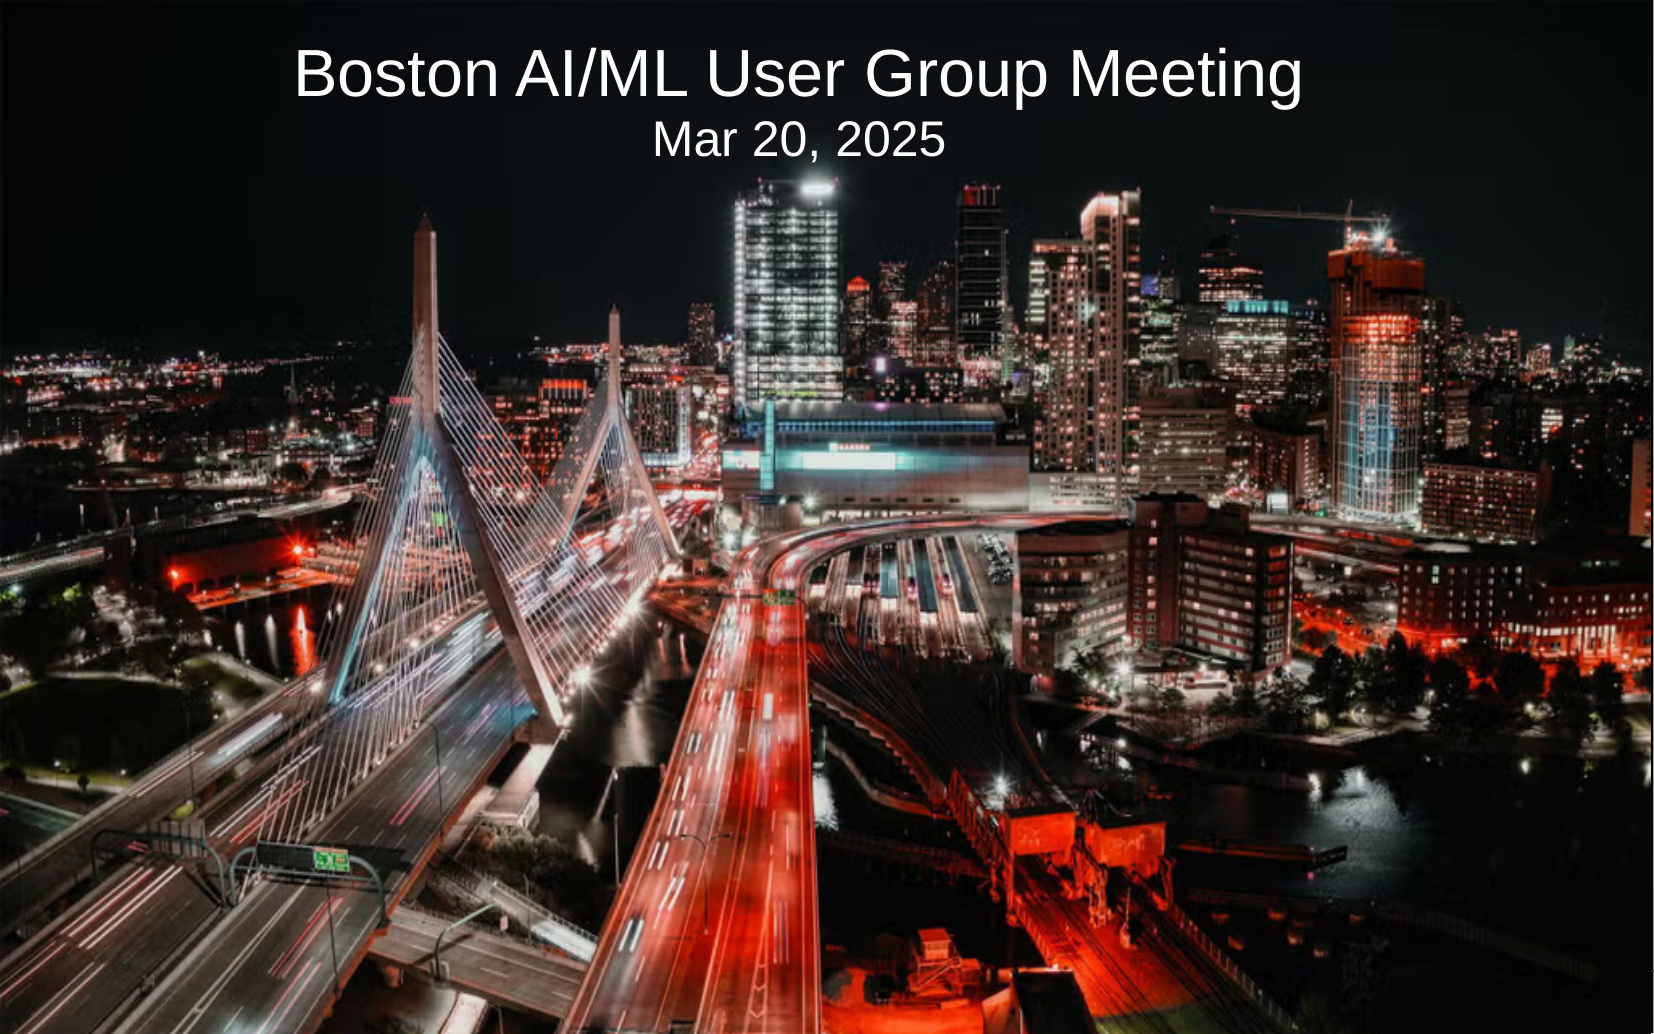

# Boston AI/ML User Group Meeting Mar 20, 2025